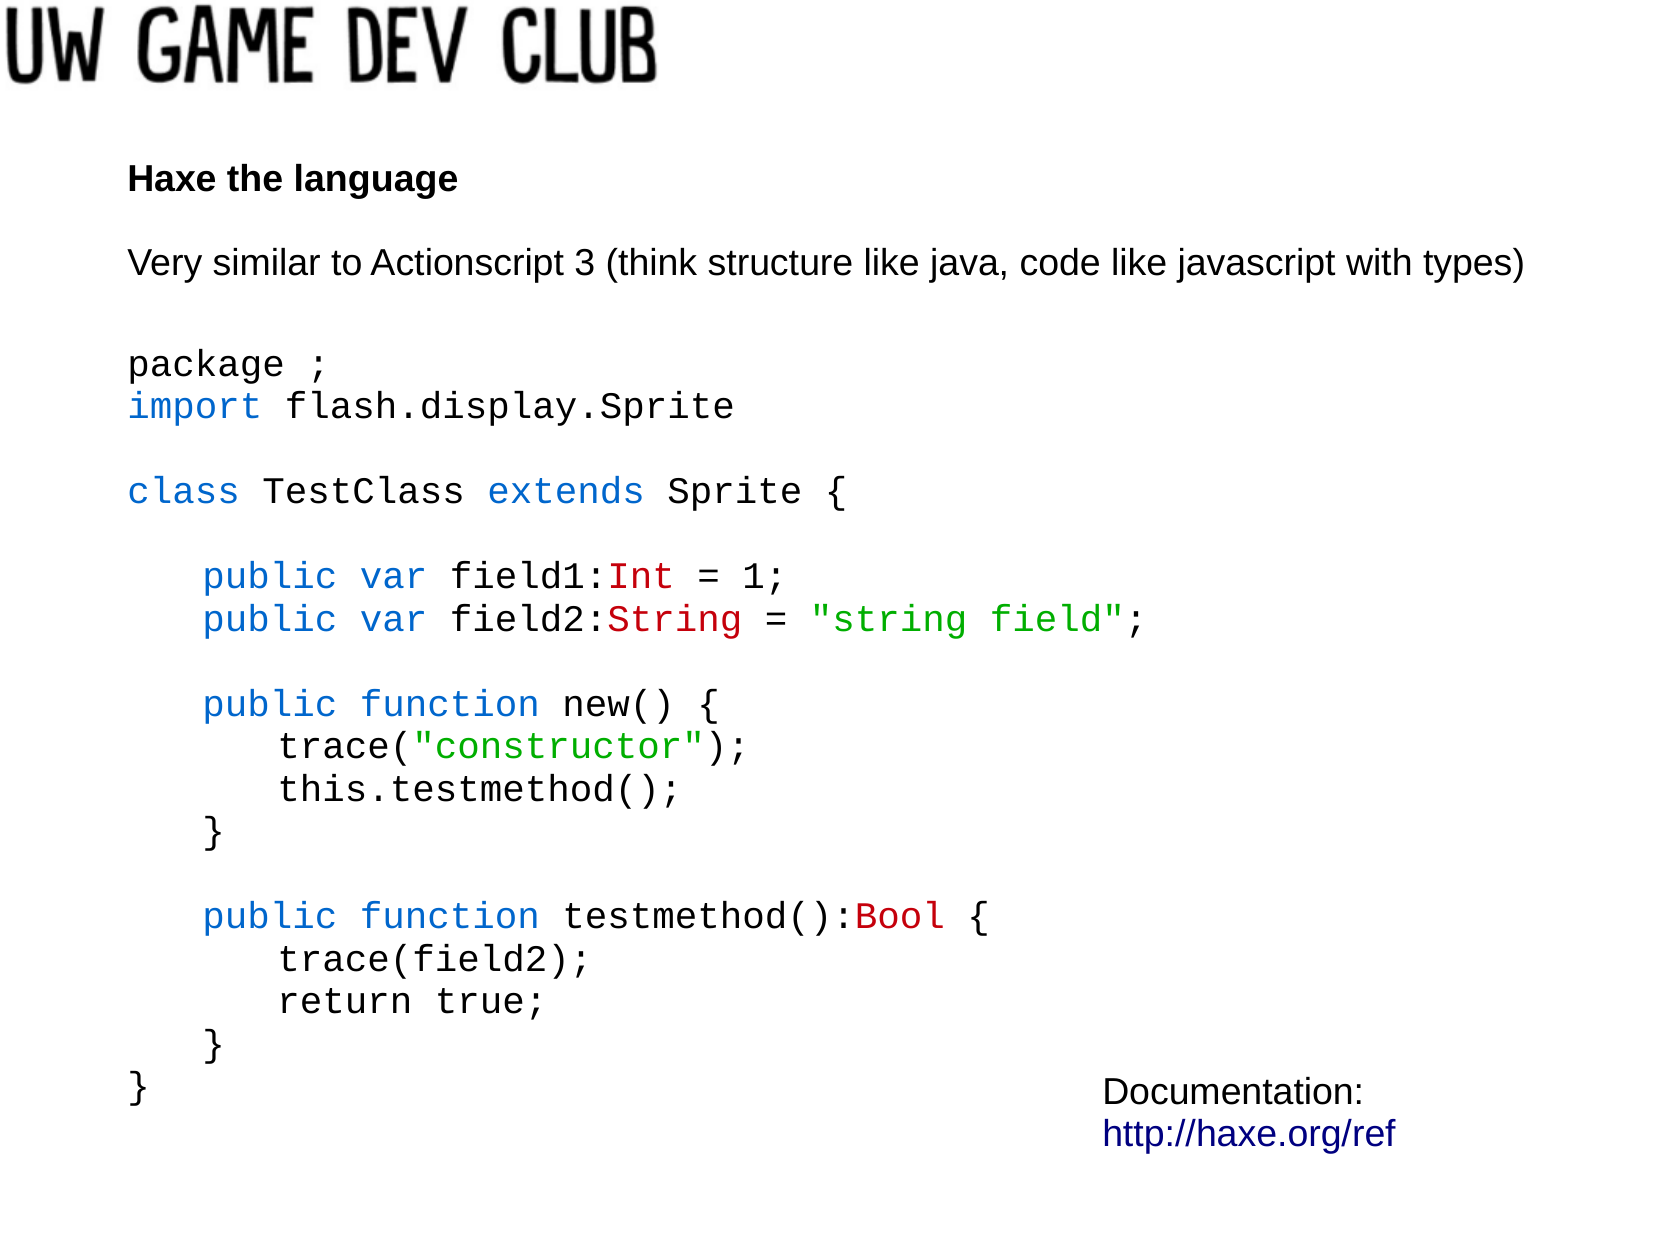

Haxe the language
Very similar to Actionscript 3 (think structure like java, code like javascript with types)
package ;
import flash.display.Sprite
class TestClass extends Sprite {
	public var field1:Int = 1;
	public var field2:String = "string field";
	public function new() {
		trace("constructor");
		this.testmethod();
	}
	public function testmethod():Bool {
		trace(field2);
		return true;
	}
}
Documentation:
http://haxe.org/ref